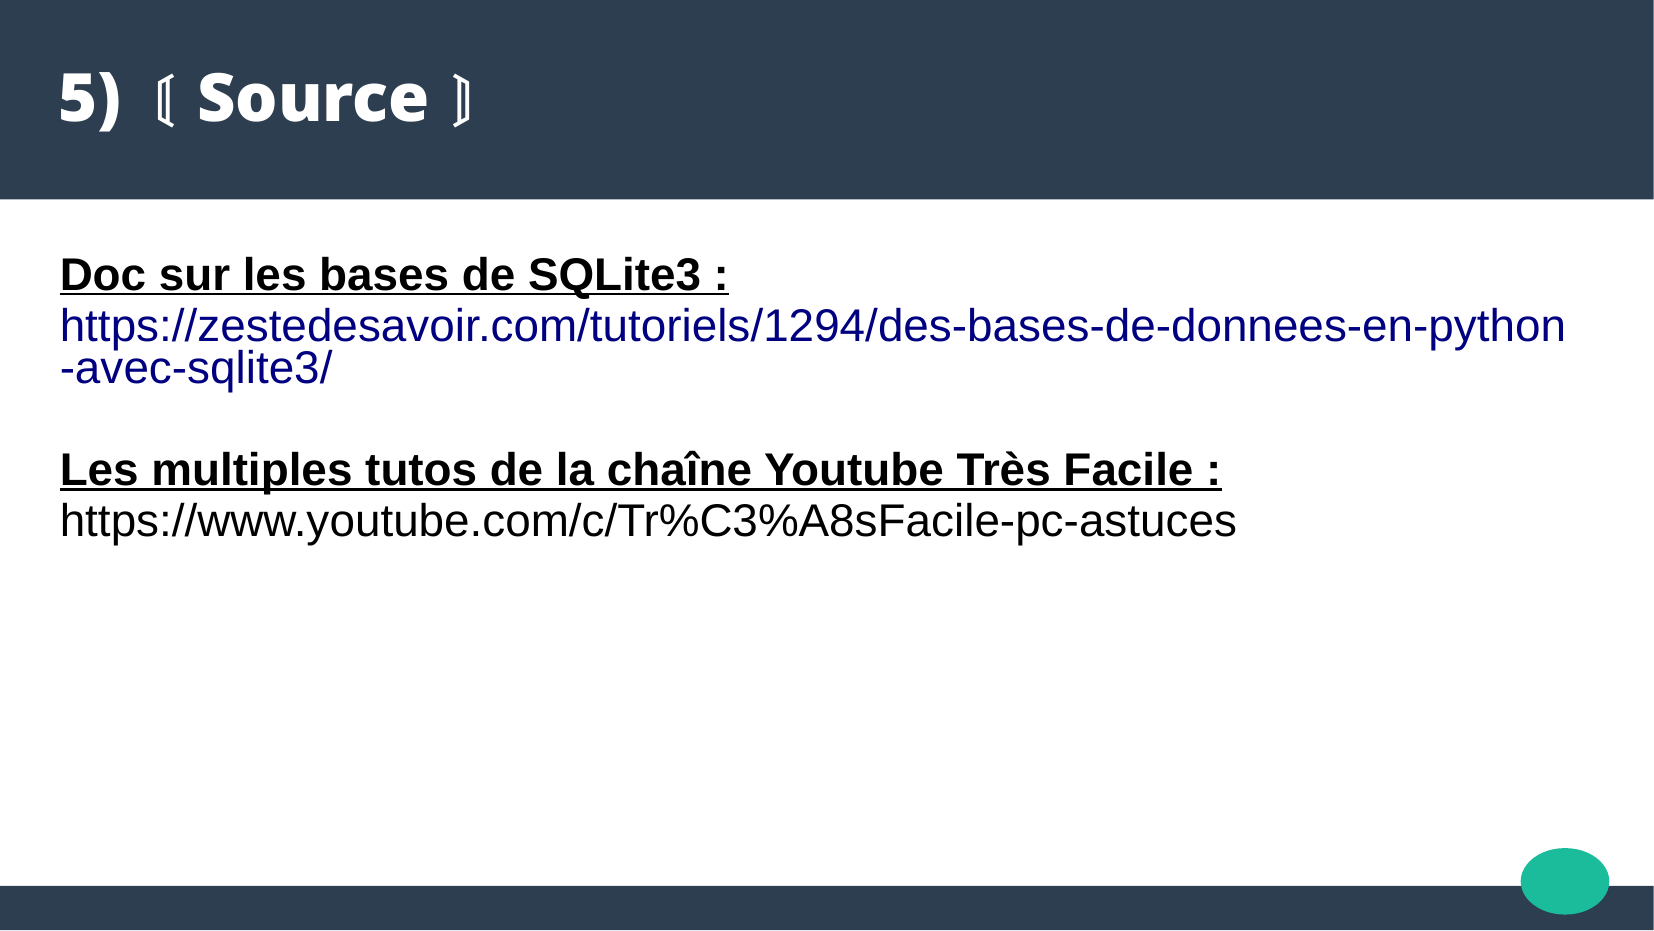

# 5)〘Source〙
Doc sur les bases de SQLite3 :
https://zestedesavoir.com/tutoriels/1294/des-bases-de-donnees-en-python-avec-sqlite3/
Les multiples tutos de la chaîne Youtube Très Facile :
https://www.youtube.com/c/Tr%C3%A8sFacile-pc-astuces